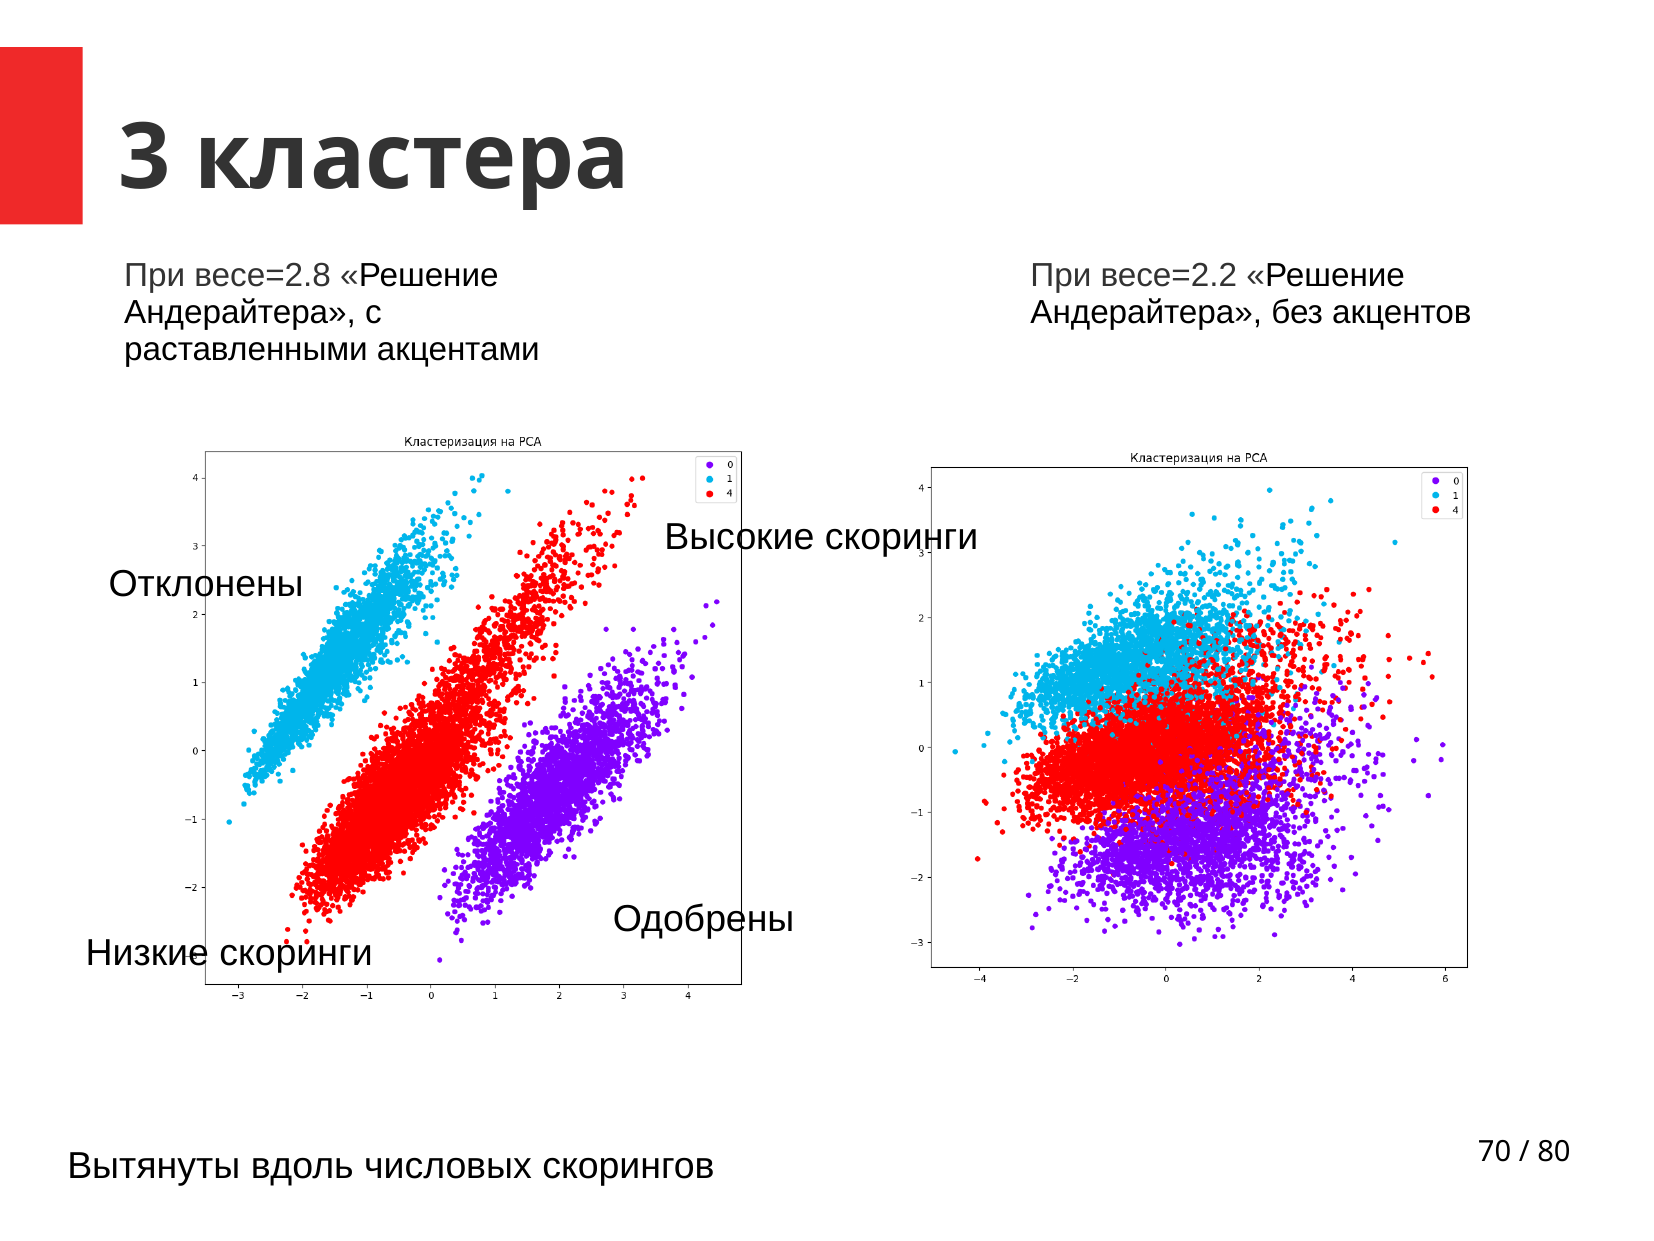

# 3 кластера
При весе=2.8 «Решение Андерайтера», с раставленными акцентами
При весе=2.2 «Решение Андерайтера», без акцентов
отклонены
Высокие скоринги
Отклонены
Одобрены
Низкие скоринги
70
Вытянуты вдоль числовых cкорингов